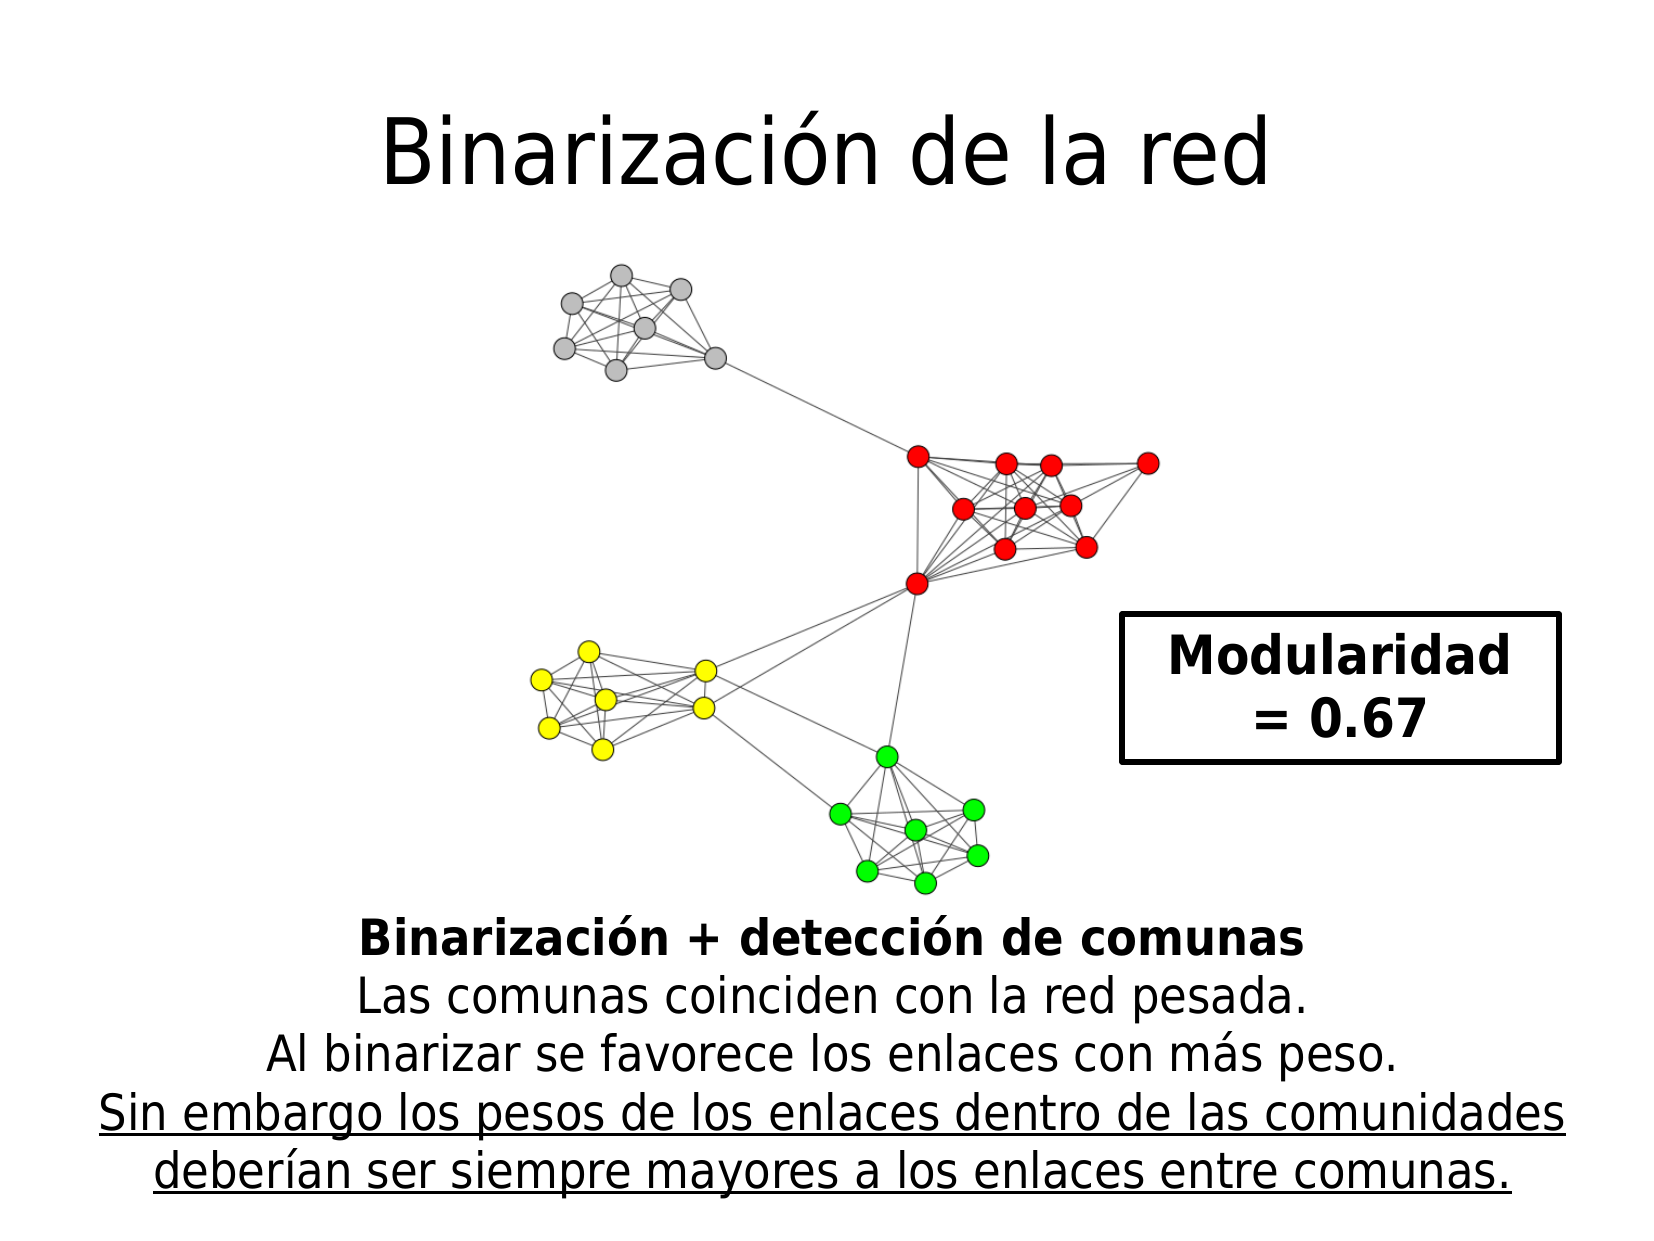

# Binarización de la red
Modularidad = 0.67
Binarización + detección de comunas
Las comunas coinciden con la red pesada.
Al binarizar se favorece los enlaces con más peso.
Sin embargo los pesos de los enlaces dentro de las comunidades deberían ser siempre mayores a los enlaces entre comunas.